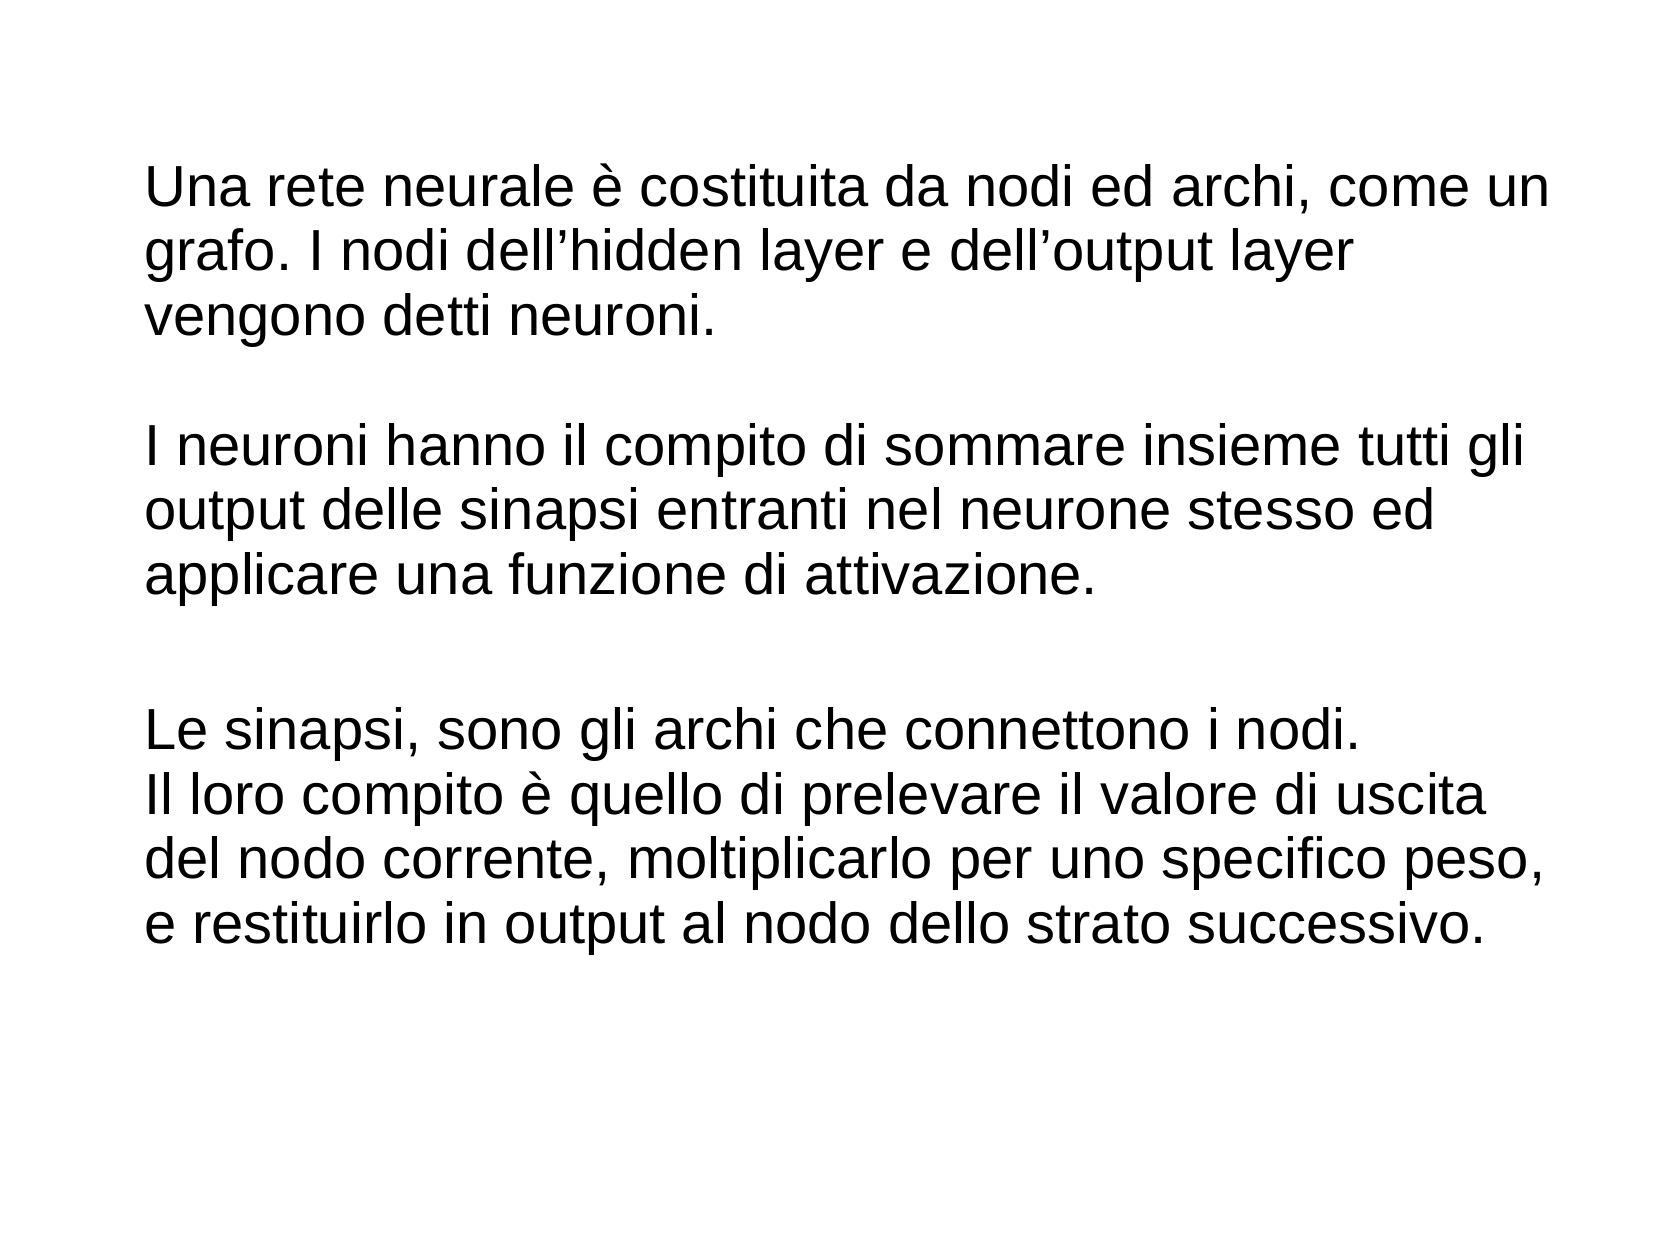

# Una rete neurale è costituita da nodi ed archi, come un grafo. I nodi dell’hidden layer e dell’output layer vengono detti neuroni. I neuroni hanno il compito di sommare insieme tutti gli output delle sinapsi entranti nel neurone stesso ed applicare una funzione di attivazione.
Le sinapsi, sono gli archi che connettono i nodi.
Il loro compito è quello di prelevare il valore di uscita del nodo corrente, moltiplicarlo per uno specifico peso, e restituirlo in output al nodo dello strato successivo.